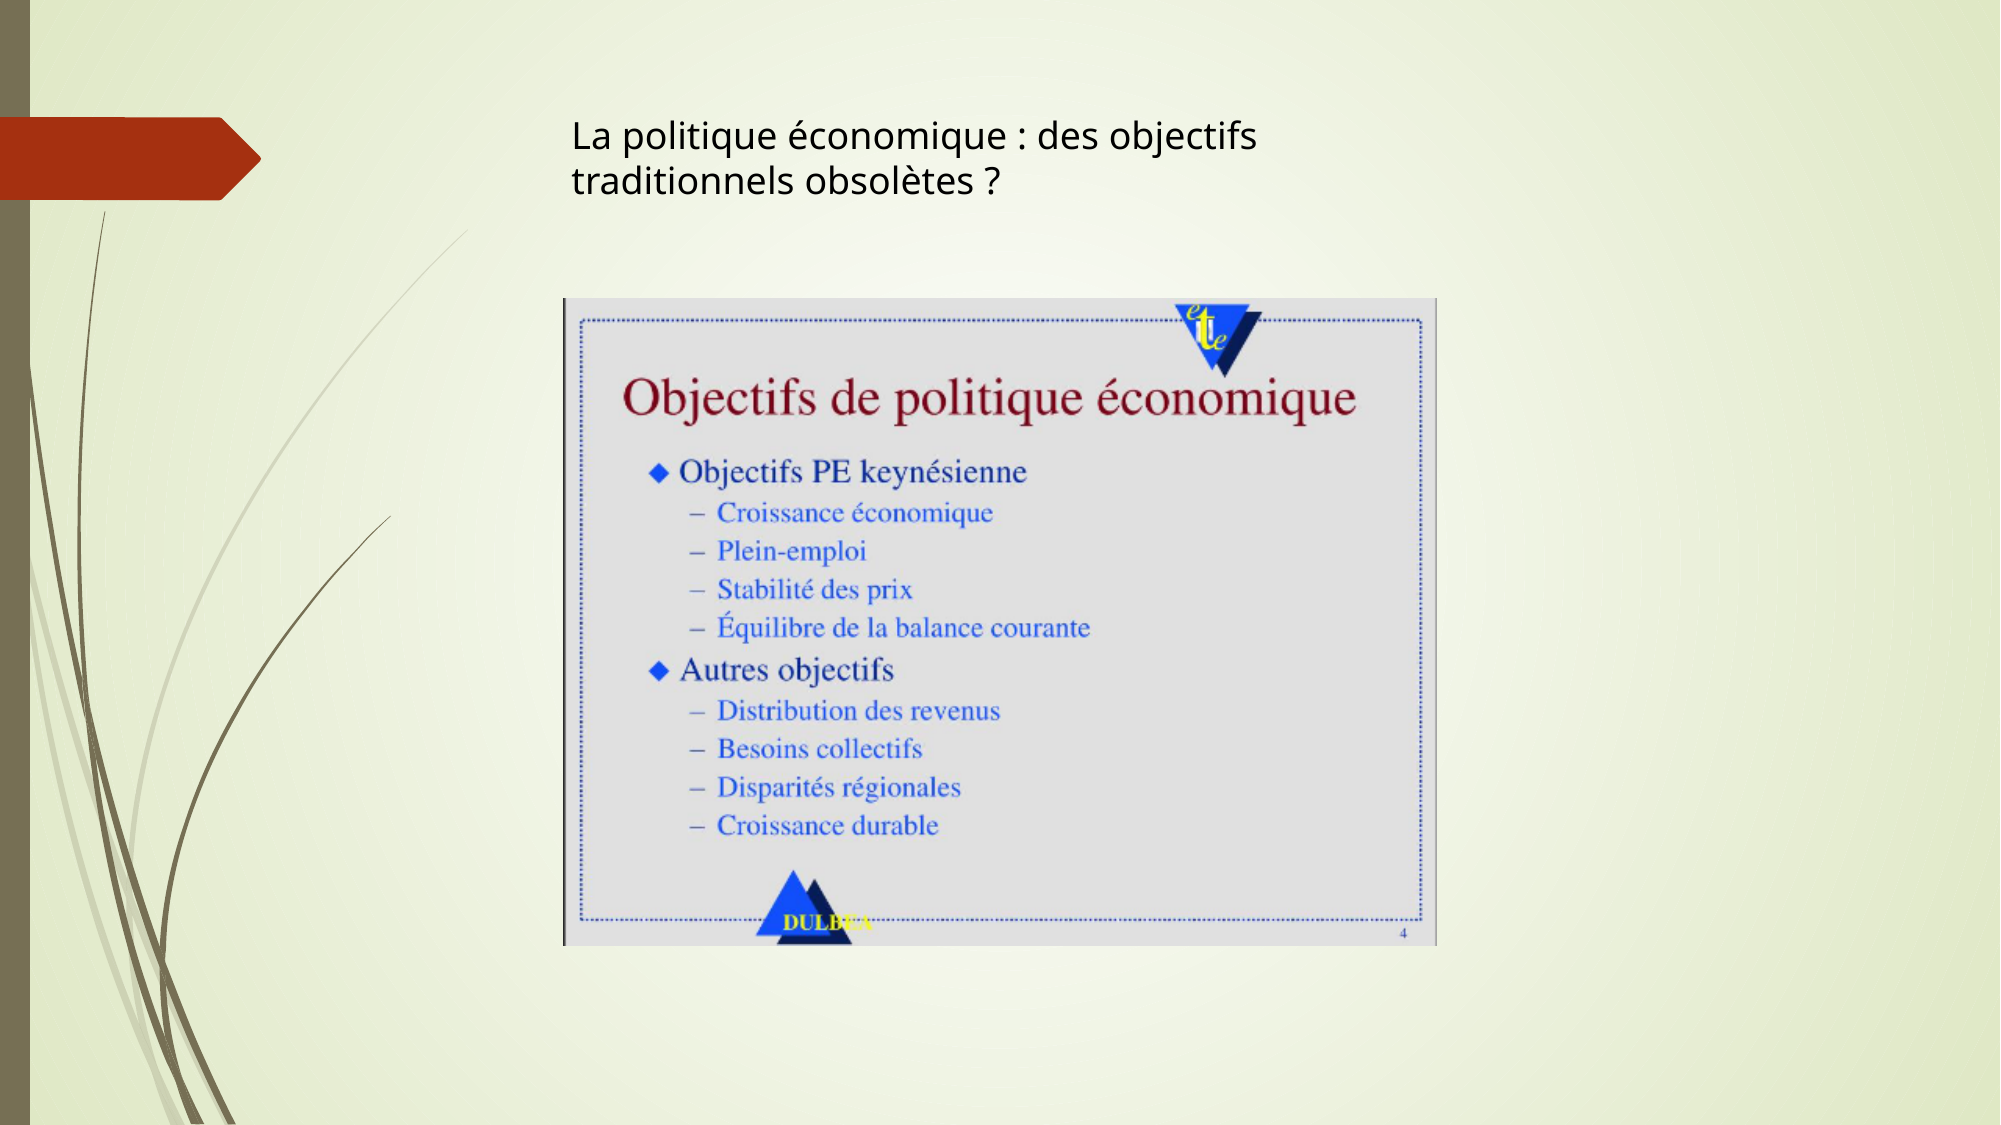

La politique économique : des objectifs traditionnels obsolètes ?